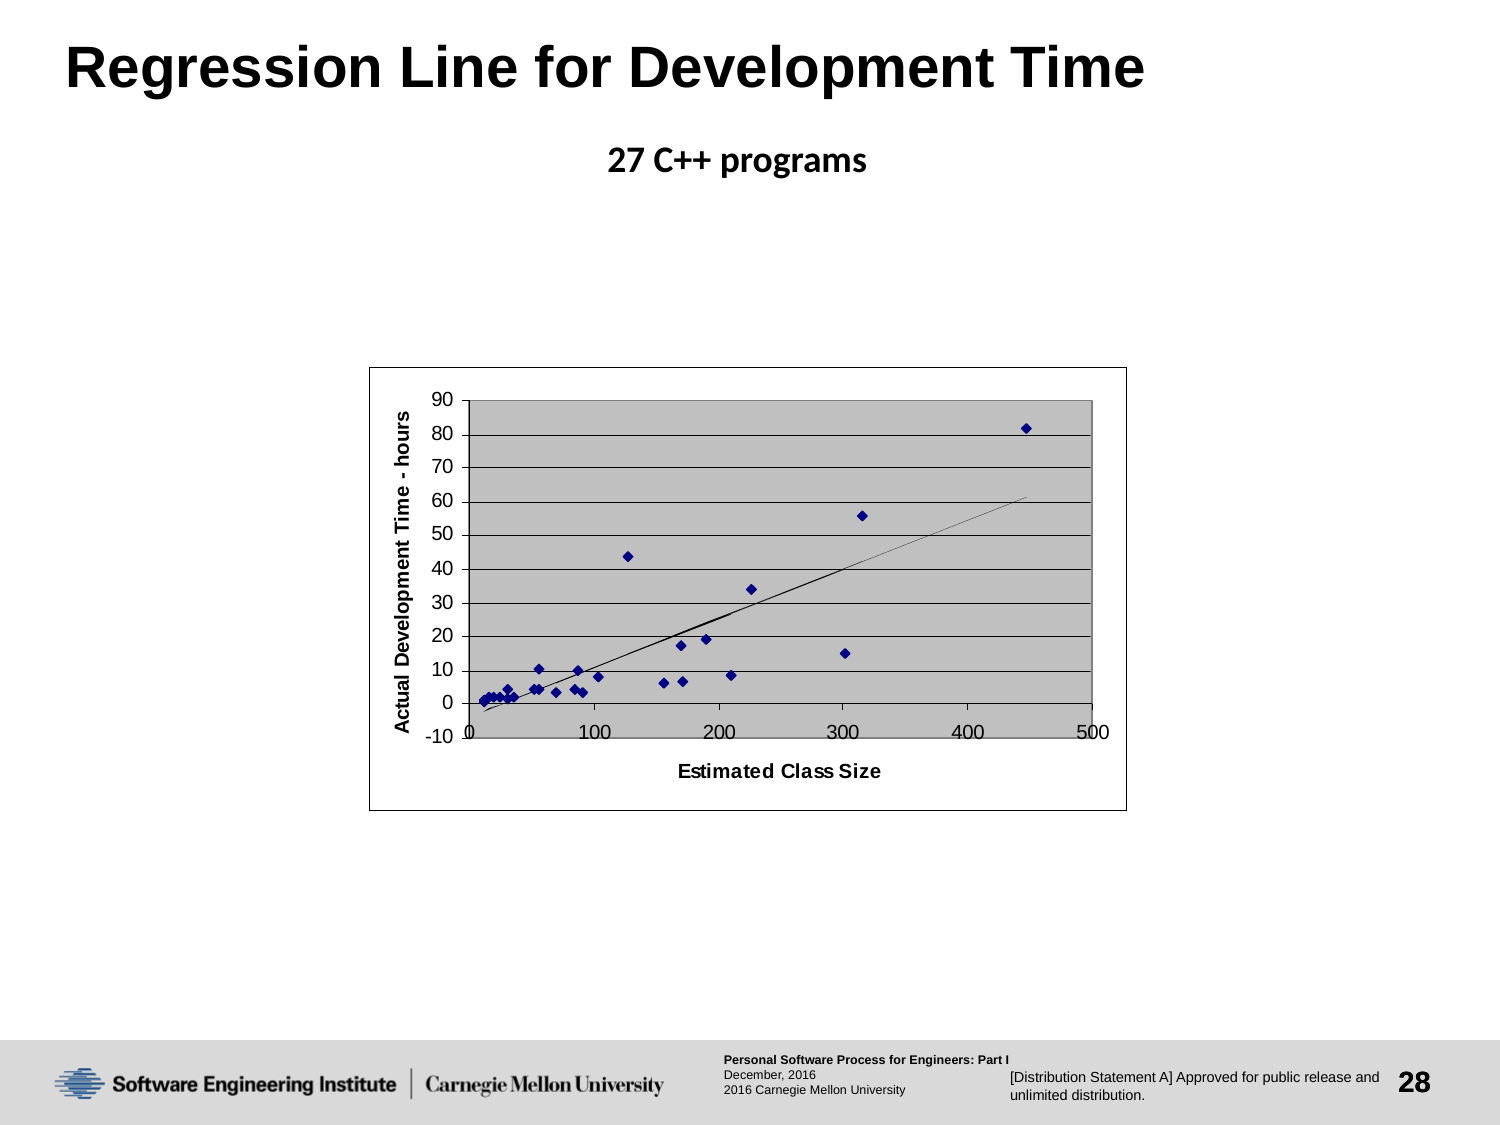

# Regression Line for Development Time
27 C++ programs